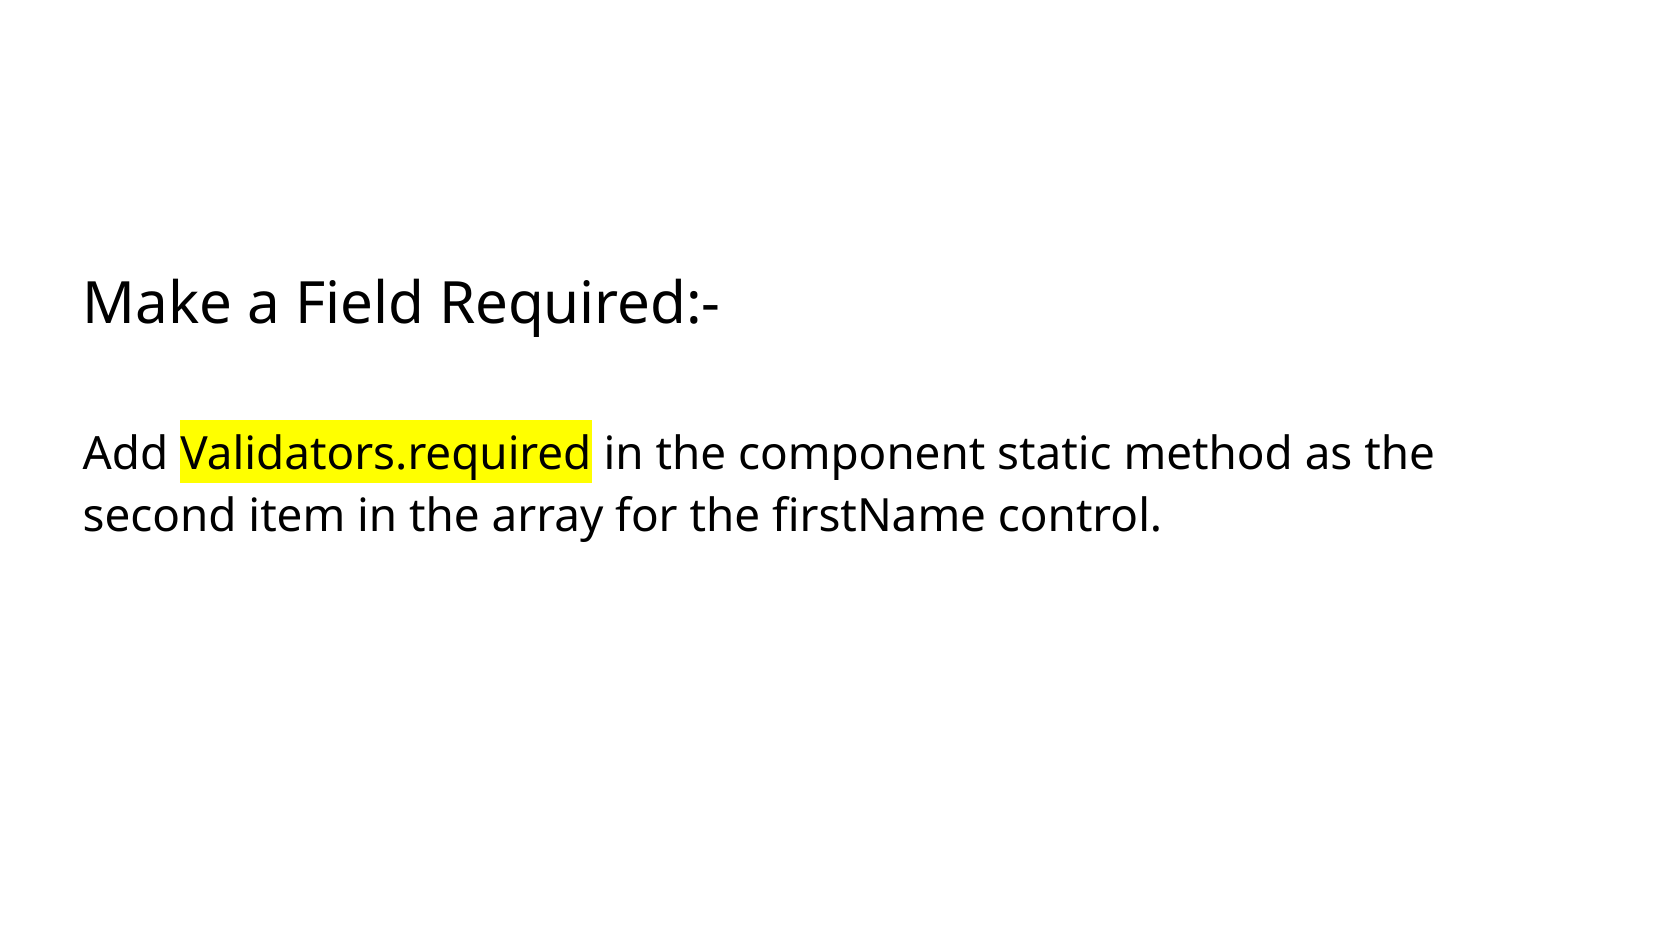

# Make a Field Required:-
Add Validators.required in the component static method as the second item in the array for the firstName control.